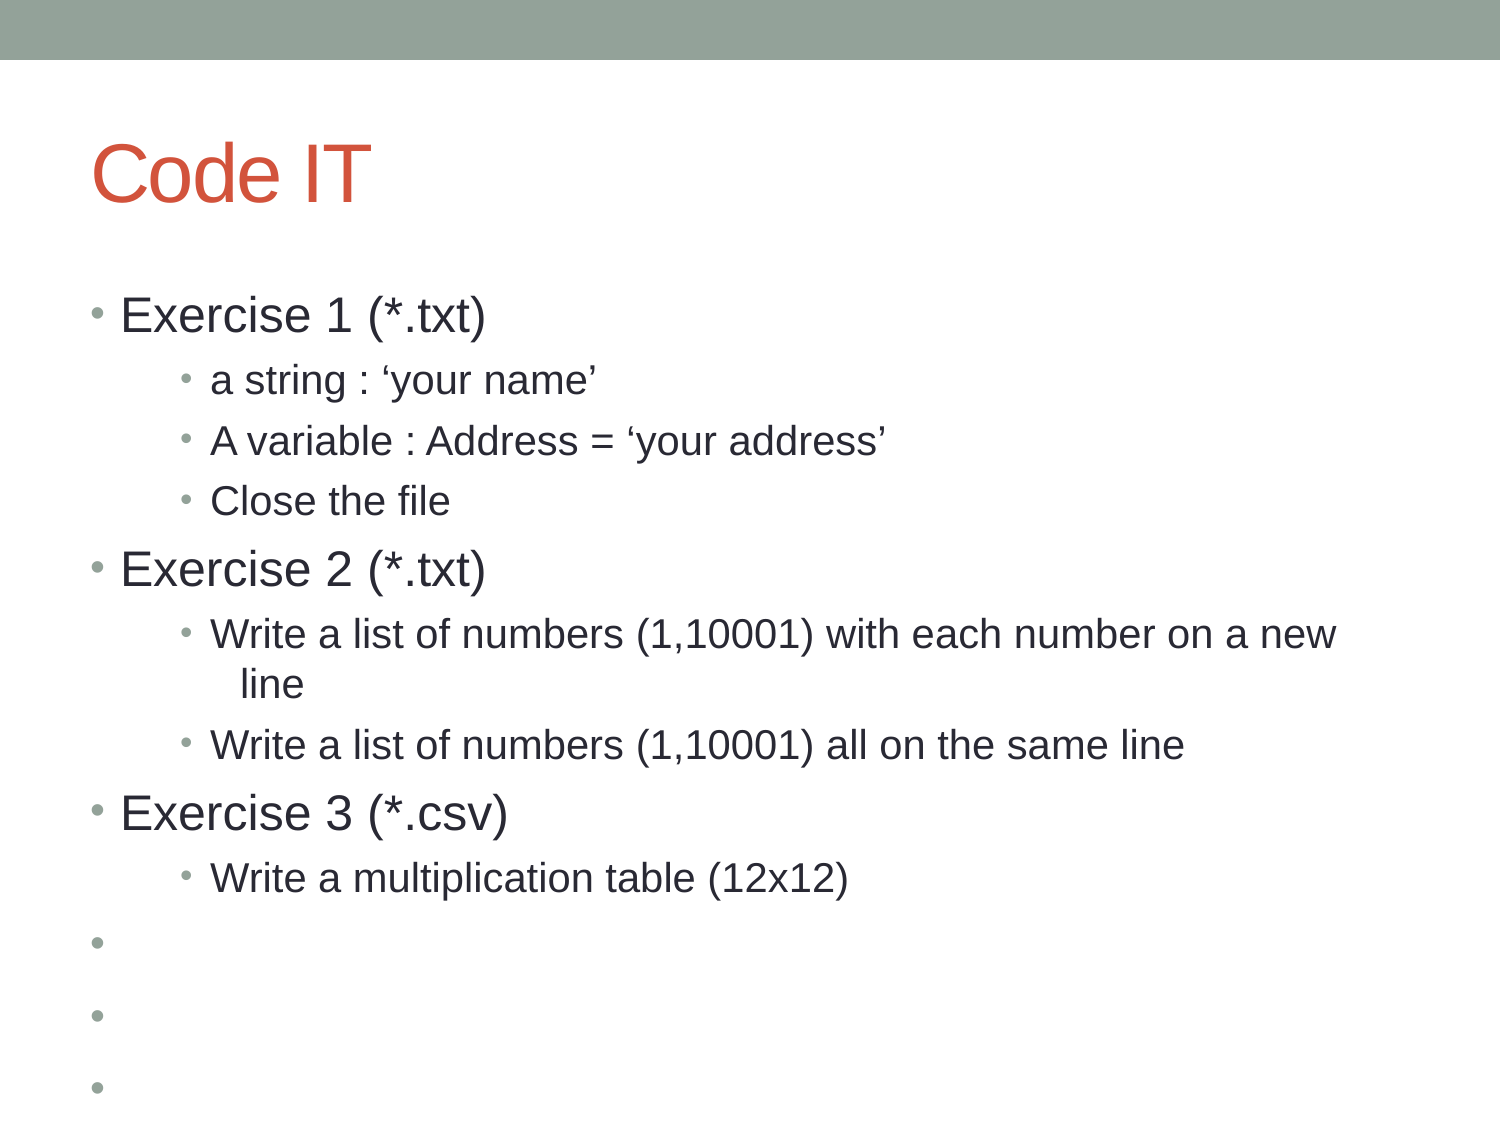

# Code IT
Exercise 1 (*.txt)
a string : ‘your name’
A variable : Address = ‘your address’
Close the file
Exercise 2 (*.txt)
Write a list of numbers (1,10001) with each number on a new line
Write a list of numbers (1,10001) all on the same line
Exercise 3 (*.csv)
Write a multiplication table (12x12)